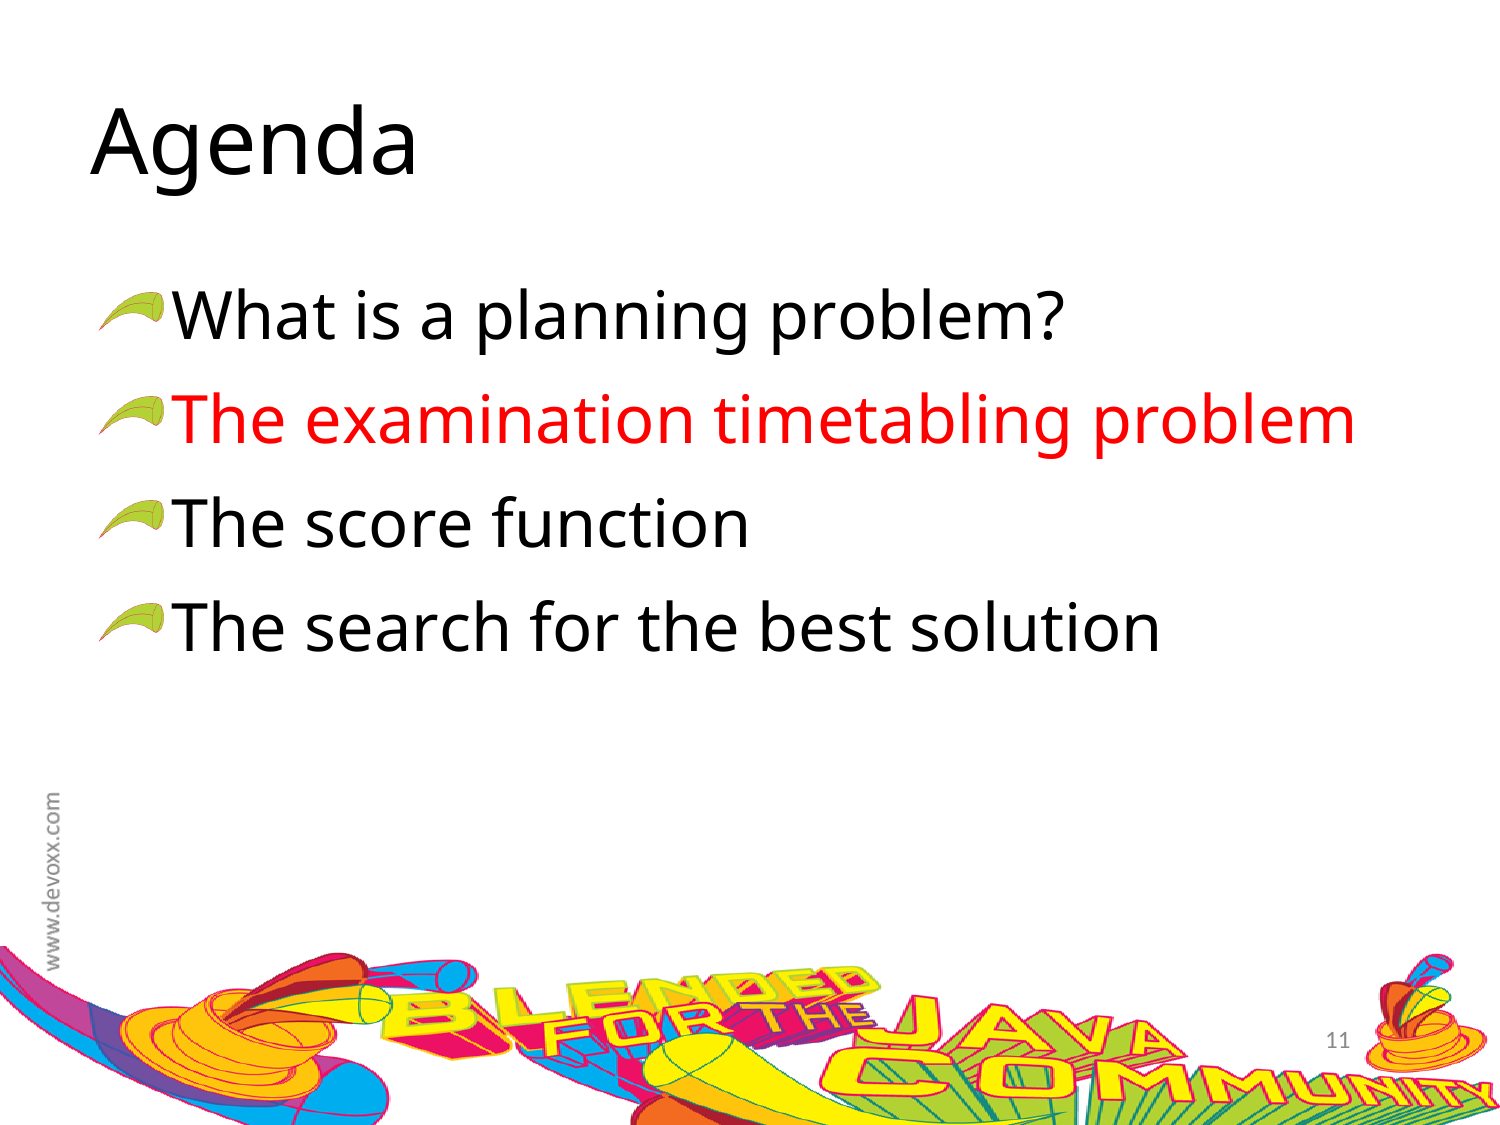

# Agenda
What is a planning problem?
The examination timetabling problem
The score function
The search for the best solution
11